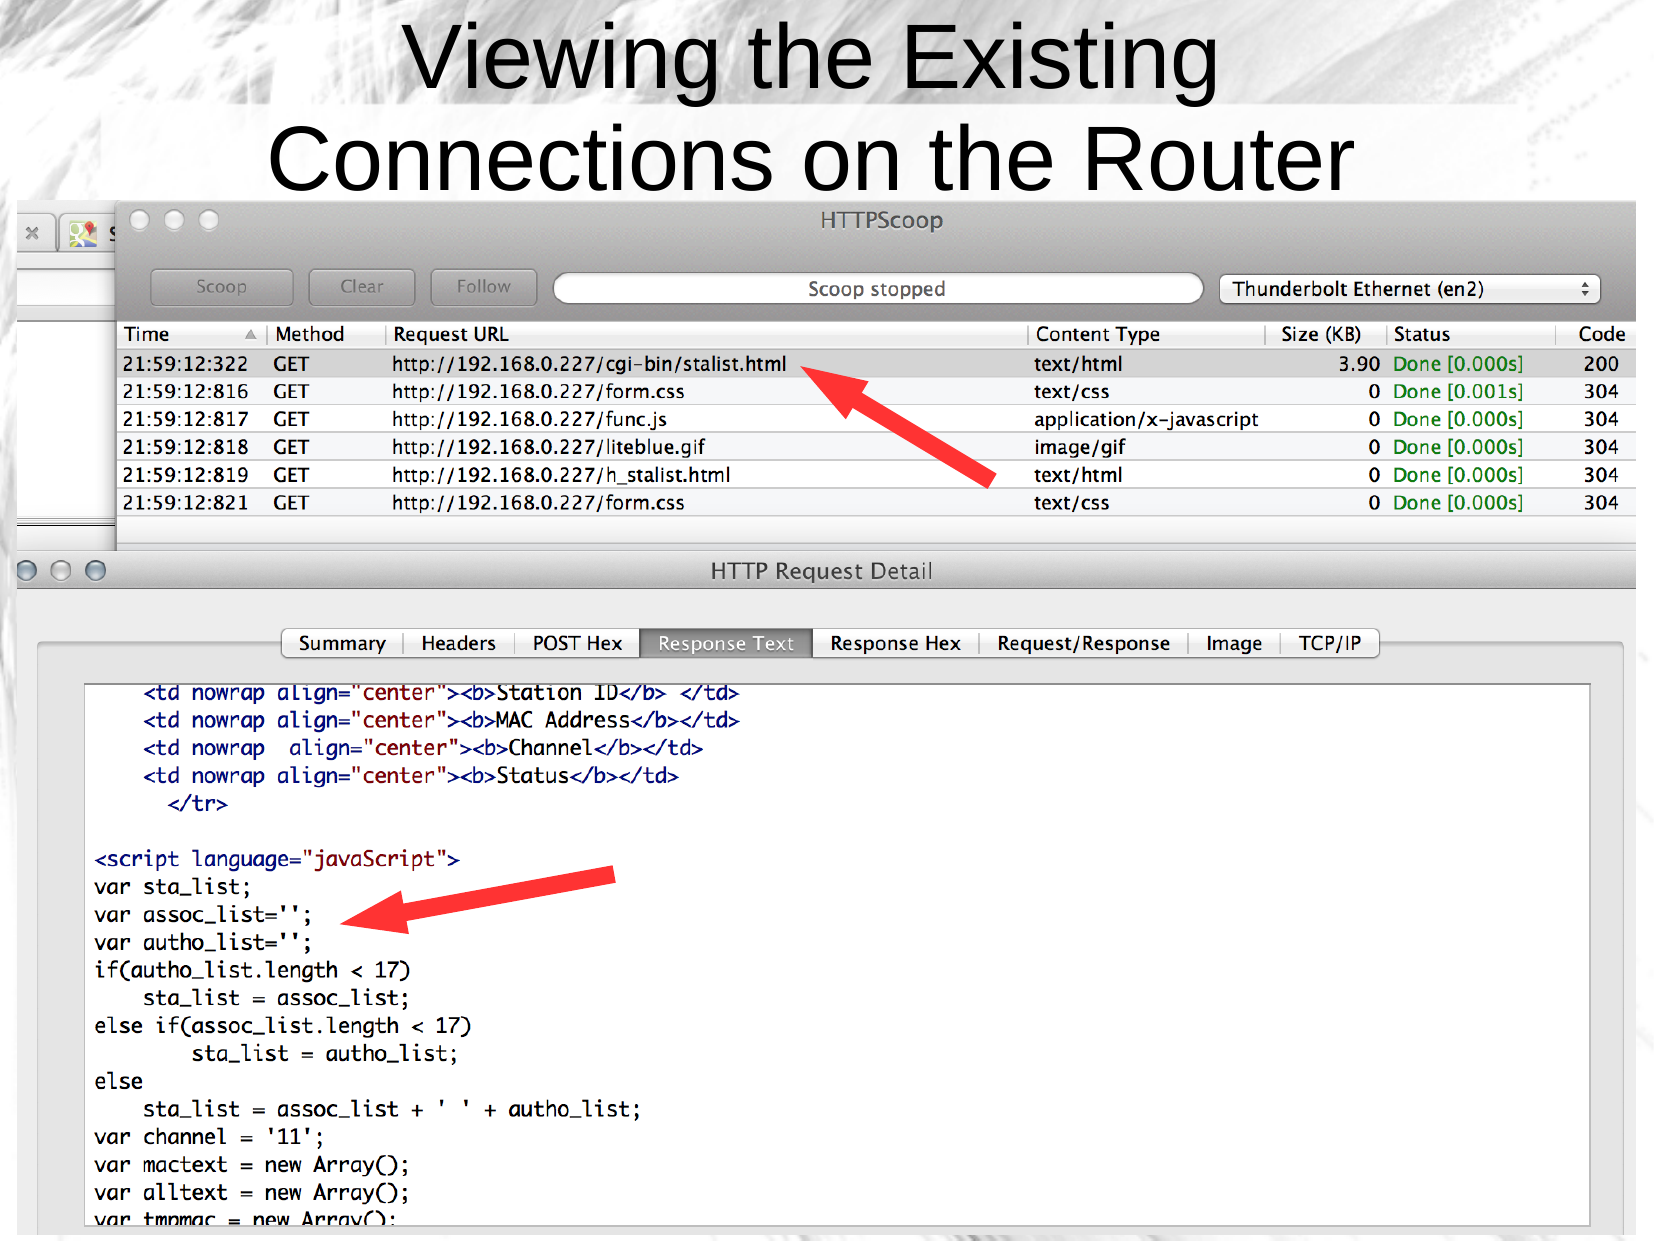

# Viewing the Existing Connections on the Router